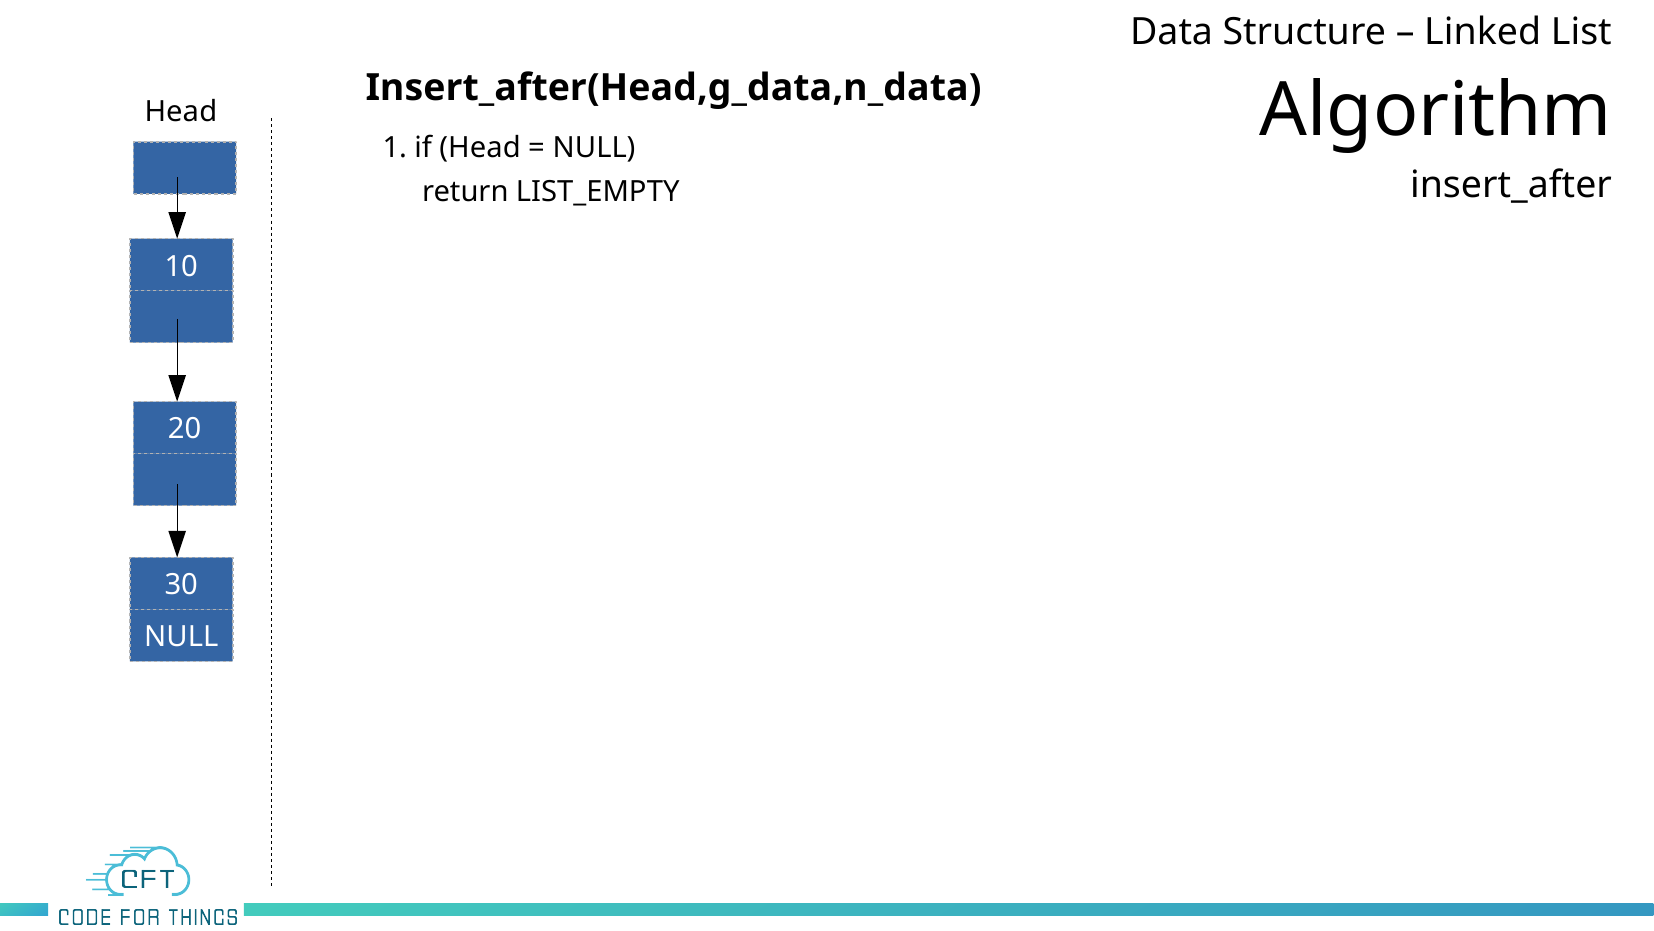

# Data Structure – Linked List Algorithm insert_after
Insert_after(Head,g_data,n_data)
Head
10
20
30
NULL
 1. if (Head = NULL)
return LIST_EMPTY